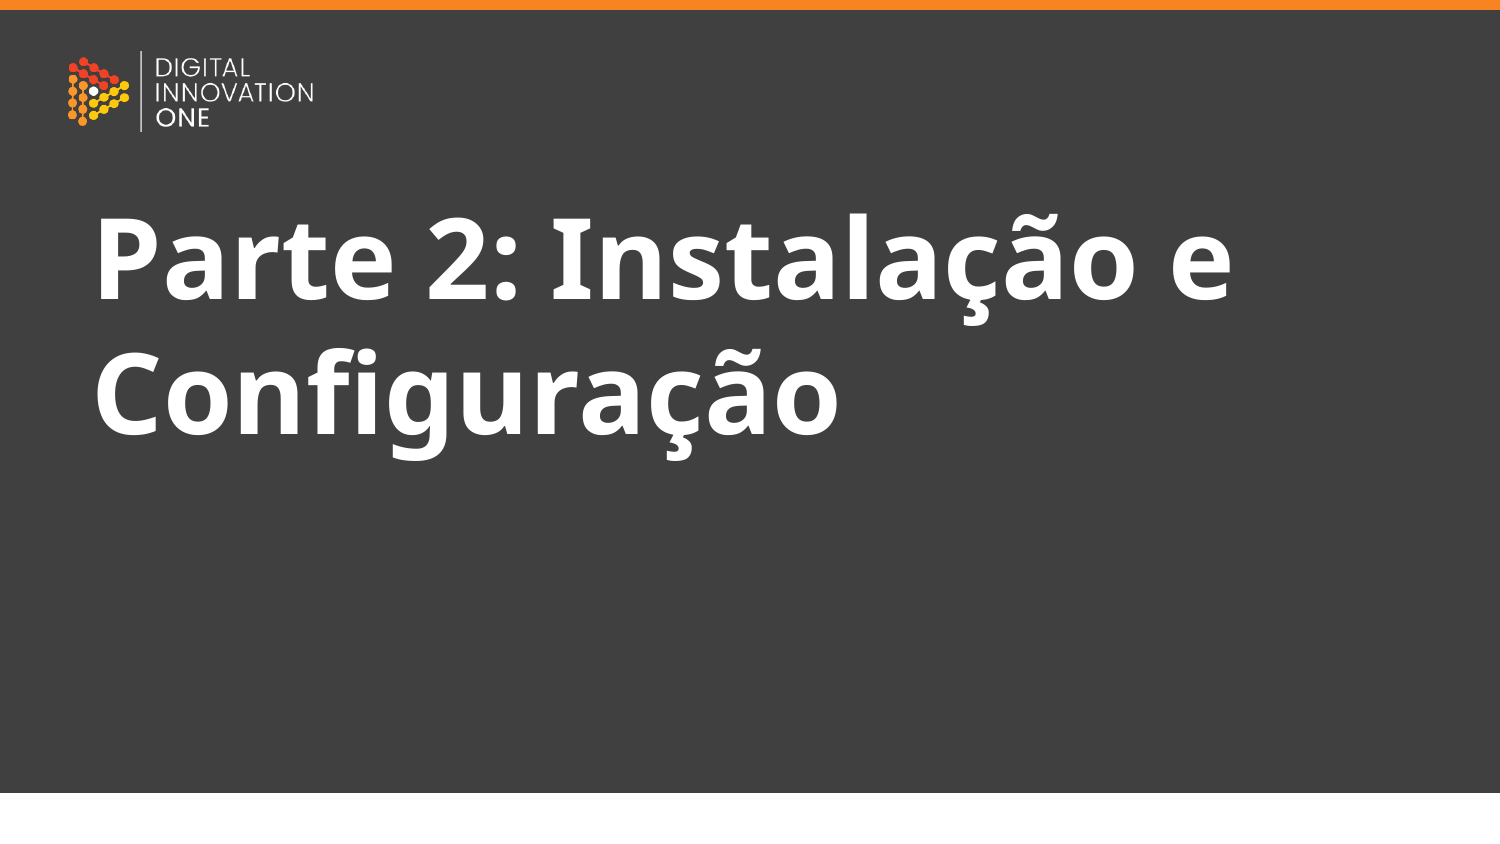

[Nome do curso]
Parte 2: Instalação e Configuração
[Nome da aula]
# [Nome do palestrante] [Posição]